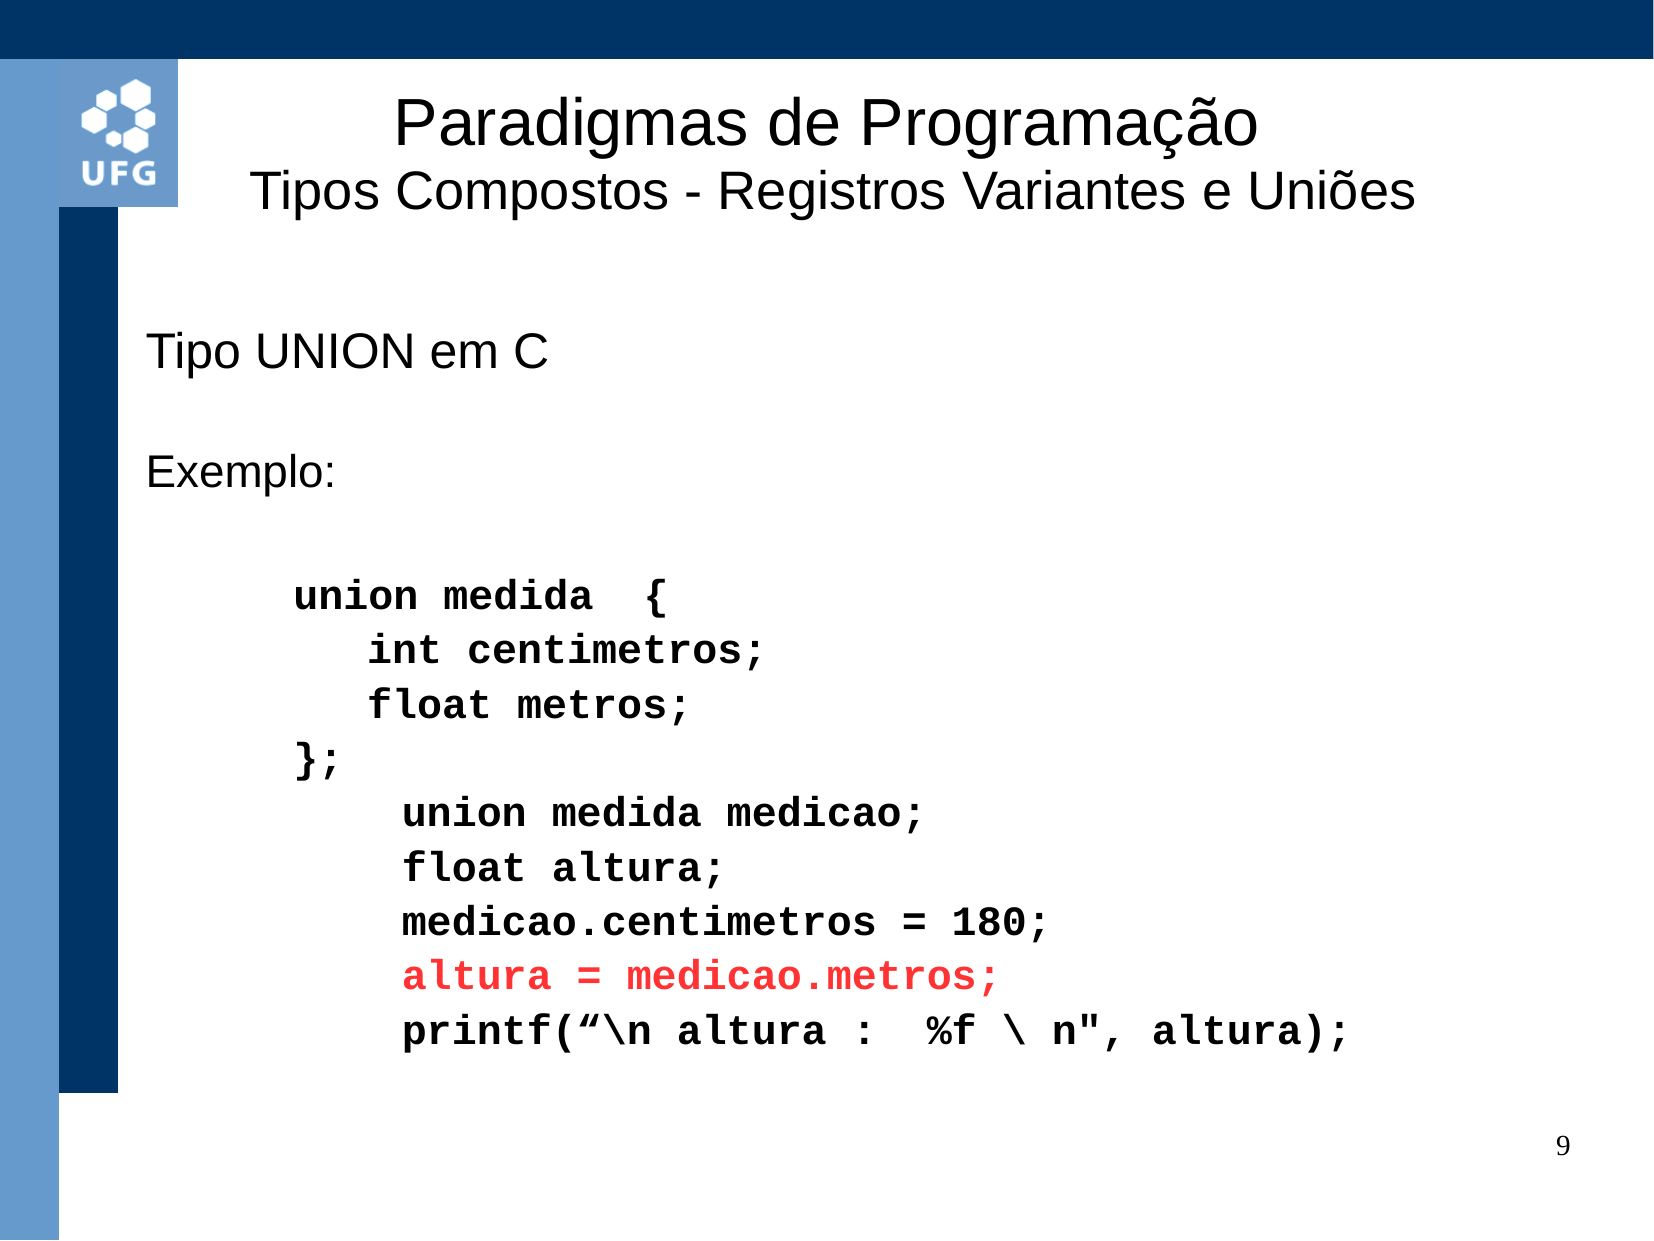

# Paradigmas de Programação Tipos Compostos - Registros Variantes e Uniões
Tipo UNION em C
Exemplo:
		union medida {
			int centimetros;
			float metros;
		};
 union medida medicao;
 float altura;
 medicao.centimetros = 180;
 altura = medicao.metros;
 printf(“\n altura : %f \ n", altura);
9